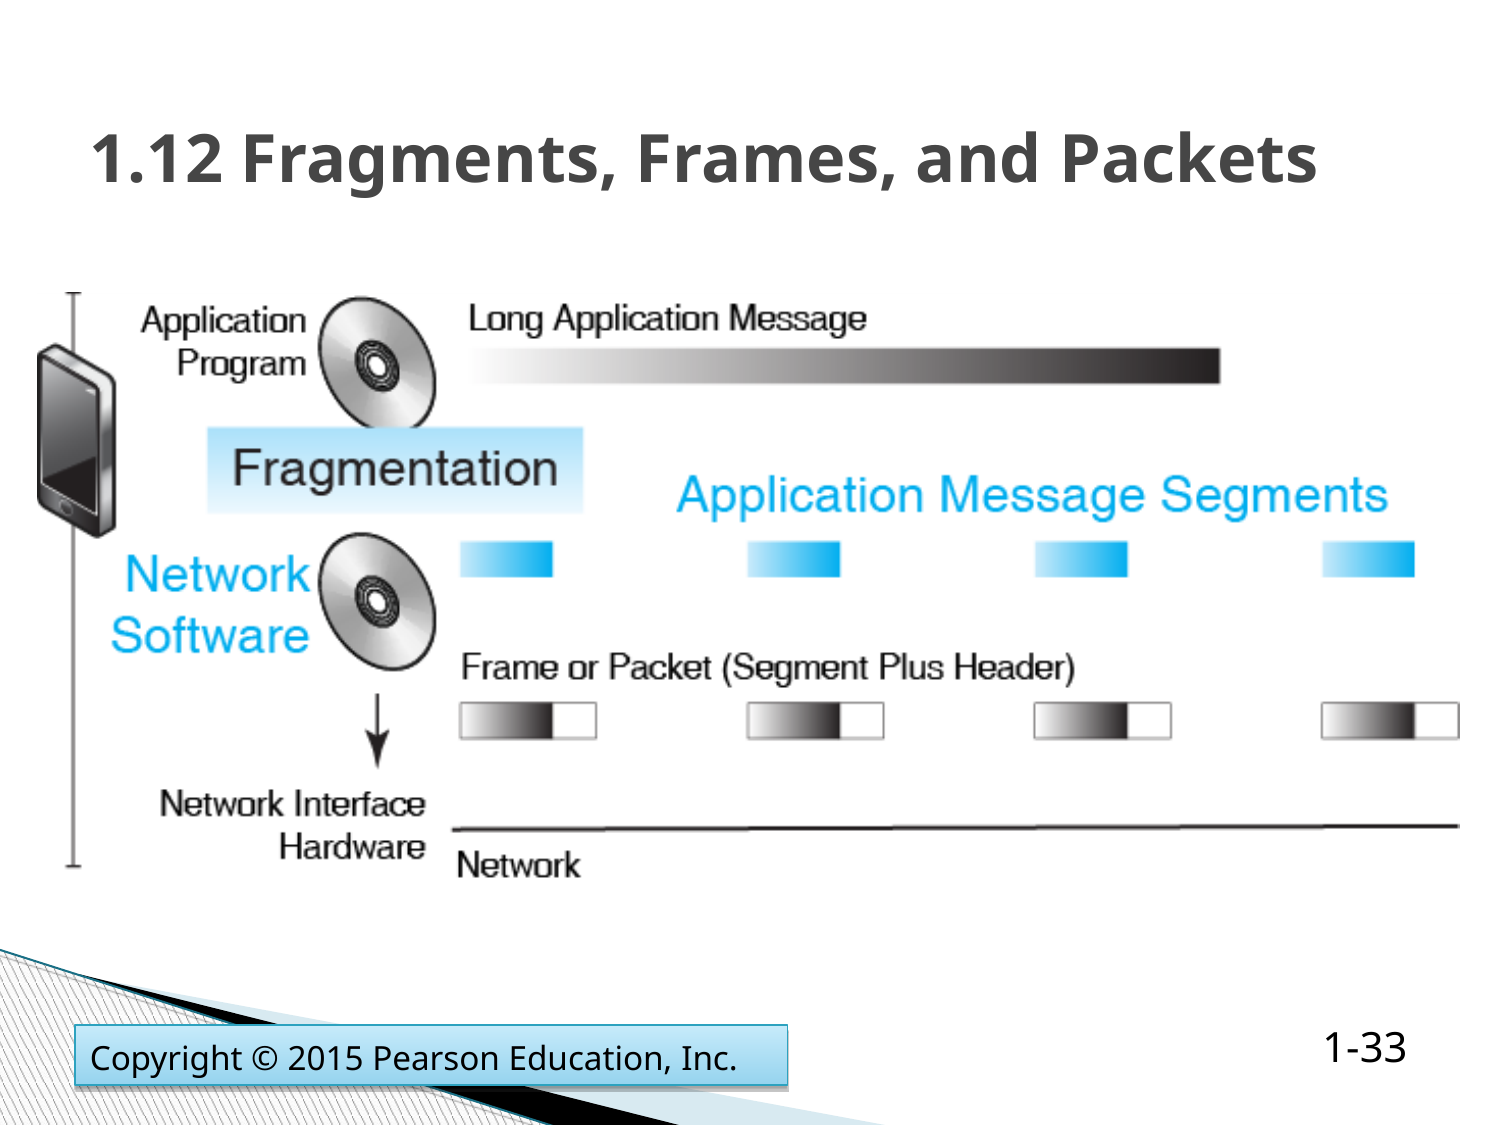

# 1.12 Fragments, Frames, and Packets
Copyright © 2015 Pearson Education, Inc.